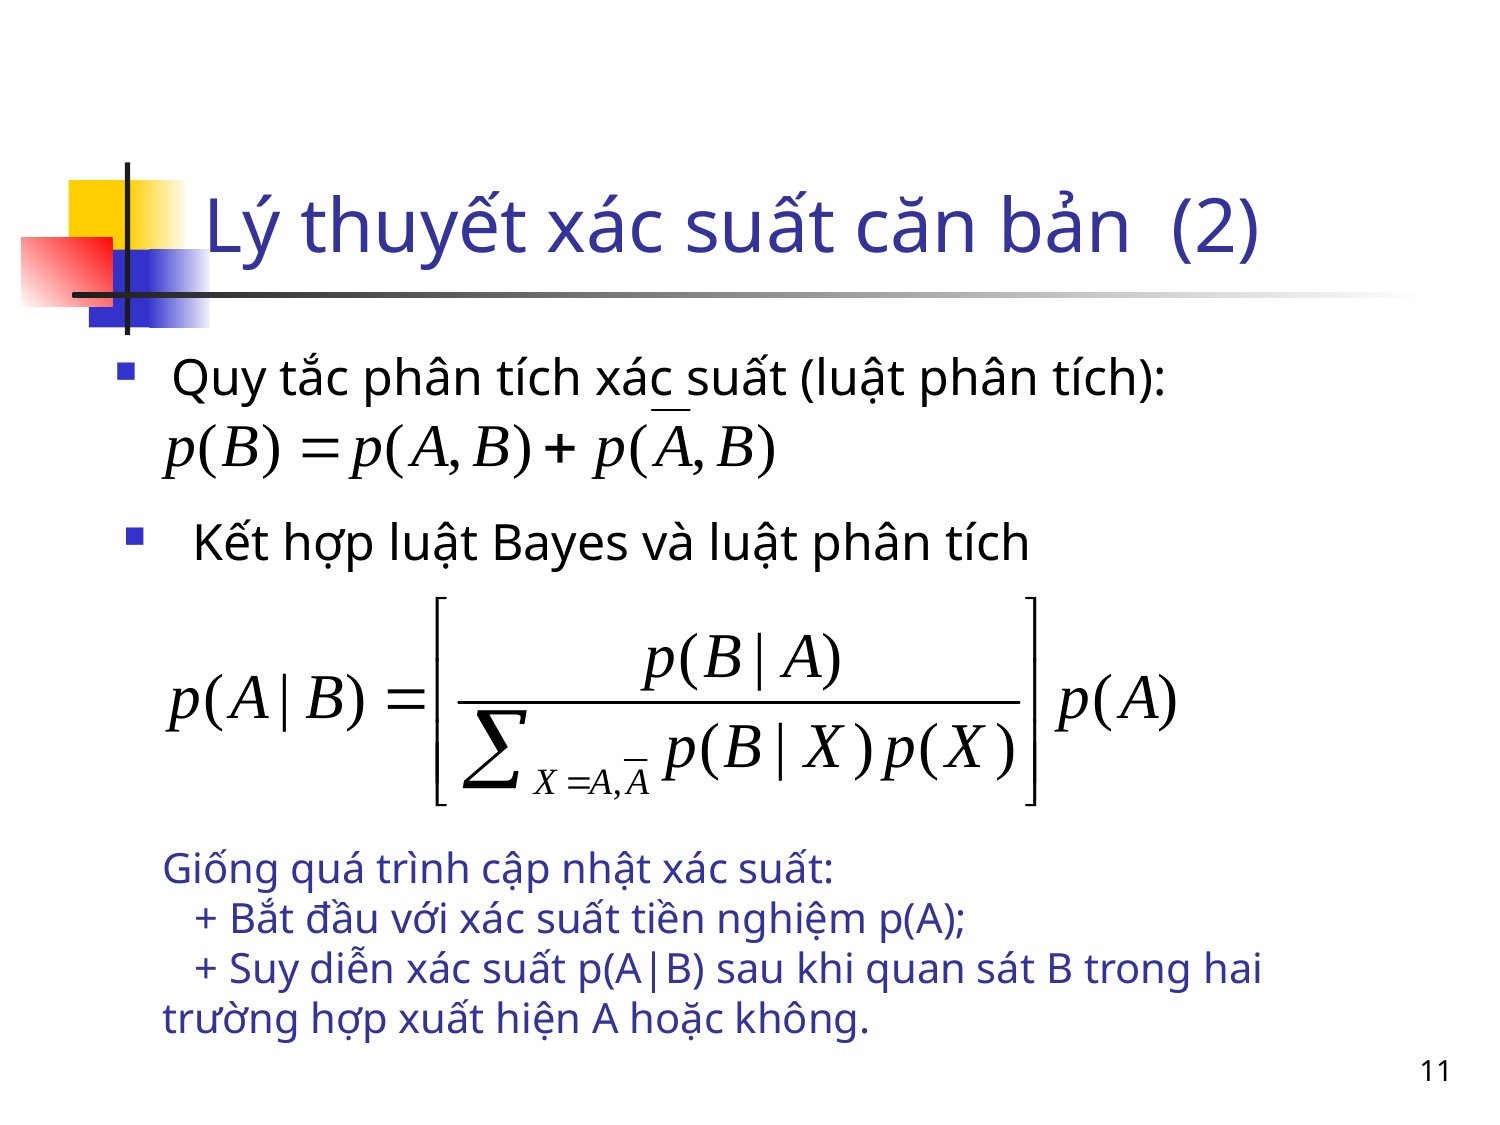

# Lý thuyết xác suất căn bản (2)
Quy tắc phân tích xác suất (luật phân tích):
 Kết hợp luật Bayes và luật phân tích
Giống quá trình cập nhật xác suất:
 + Bắt đầu với xác suất tiền nghiệm p(A);
 + Suy diễn xác suất p(A|B) sau khi quan sát B trong hai trường hợp xuất hiện A hoặc không.